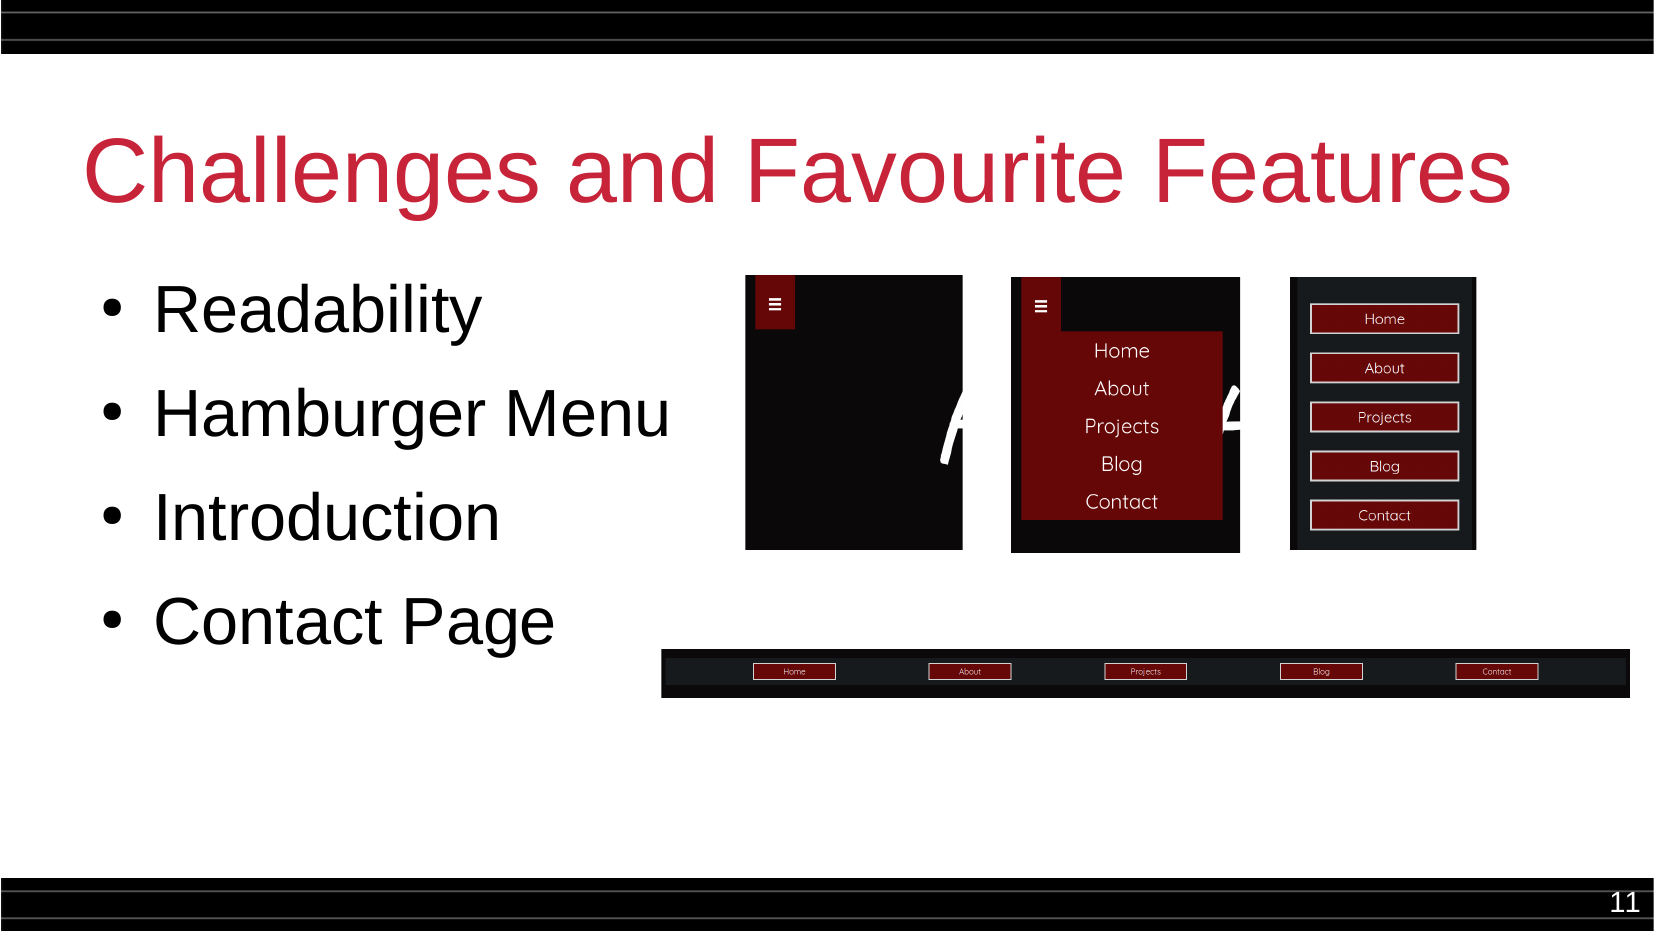

# Challenges and Favourite Features
Readability
Hamburger Menu
Introduction
Contact Page